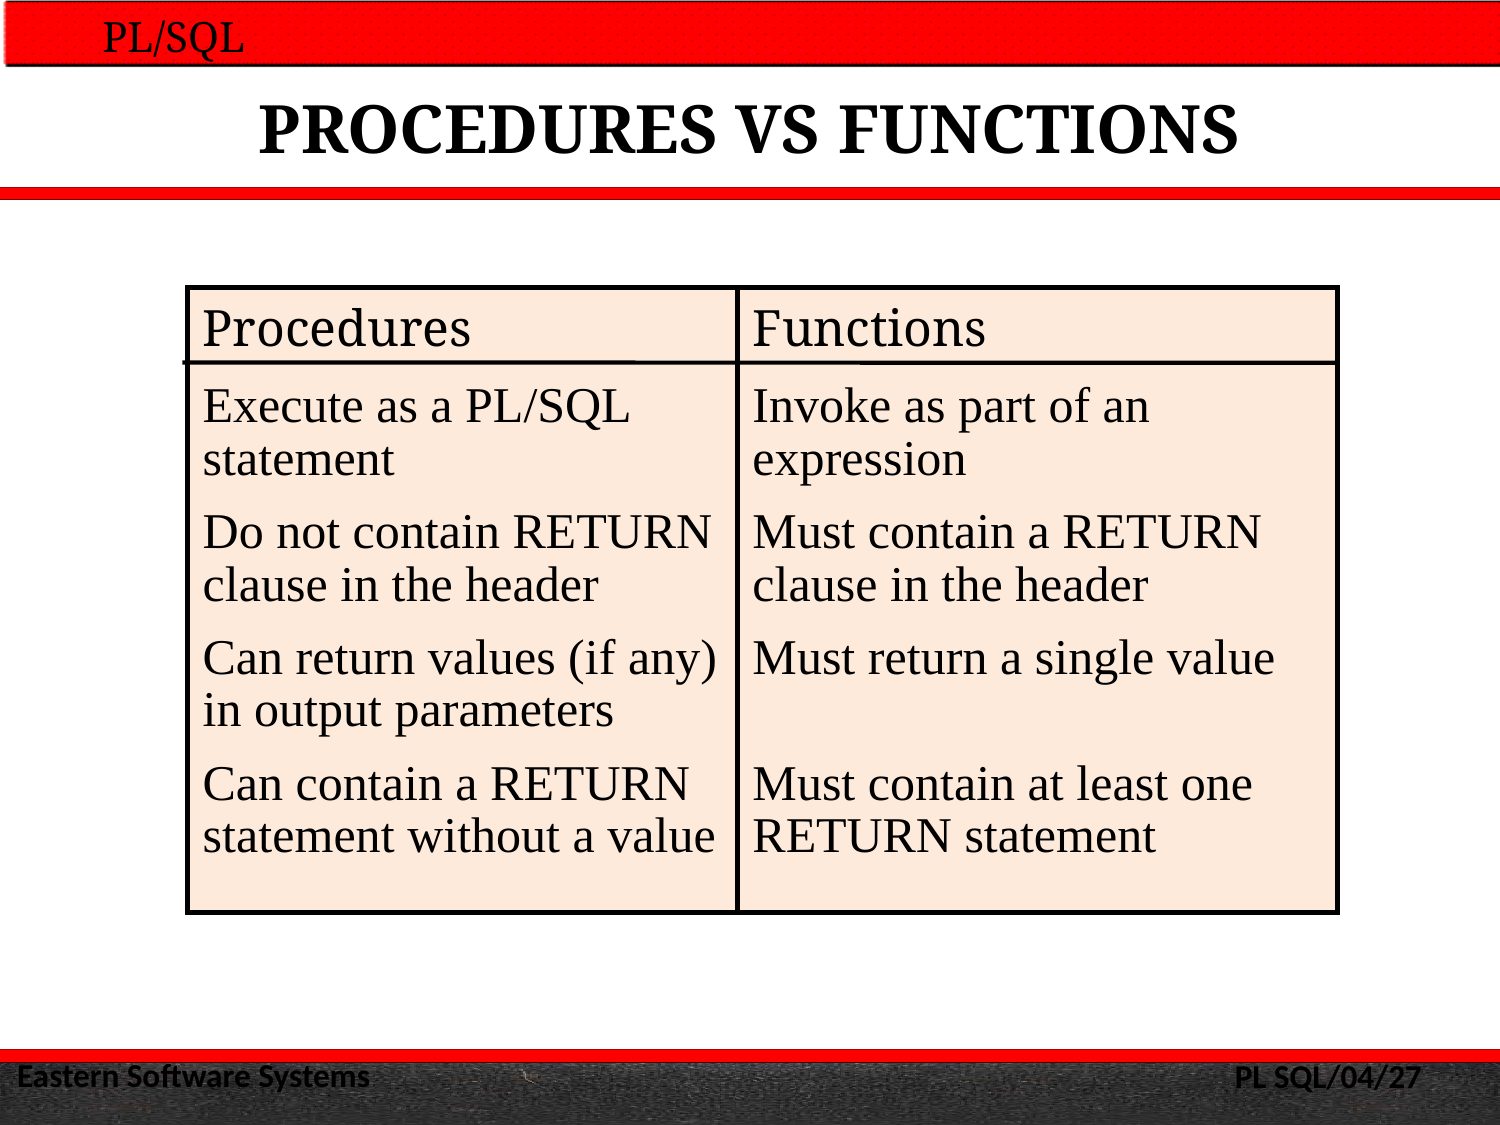

PL/SQL
PROCEDURES VS FUNCTIONS
Procedures
Execute as a PL/SQL statement
Do not contain RETURN clause in the header
Can return values (if any) in output parameters
Can contain a RETURN statement without a value
Functions
Invoke as part of an expression
Must contain a RETURN
clause in the header
Must return a single value
Must contain at least one RETURN statement
Eastern Software Systems
				 PL SQL/04/27